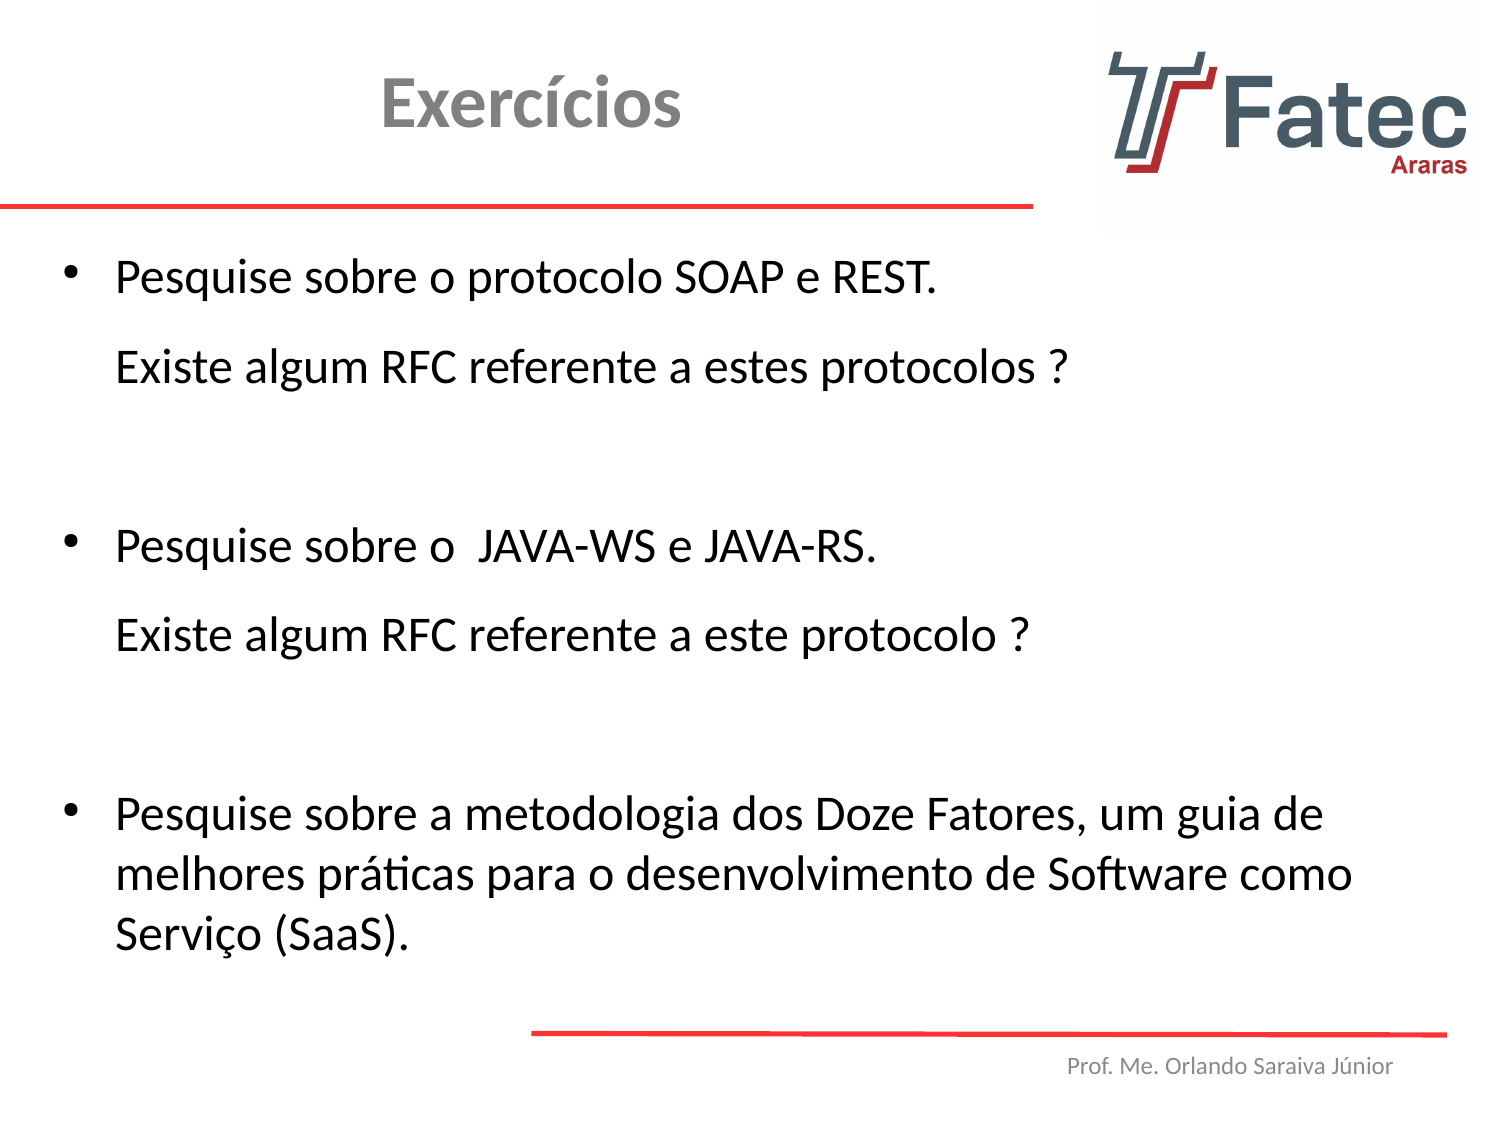

Exercícios
# Pesquise sobre o protocolo SOAP e REST.
Existe algum RFC referente a estes protocolos ?
Pesquise sobre o JAVA-WS e JAVA-RS.
Existe algum RFC referente a este protocolo ?
Pesquise sobre a metodologia dos Doze Fatores, um guia de melhores práticas para o desenvolvimento de Software como Serviço (SaaS).